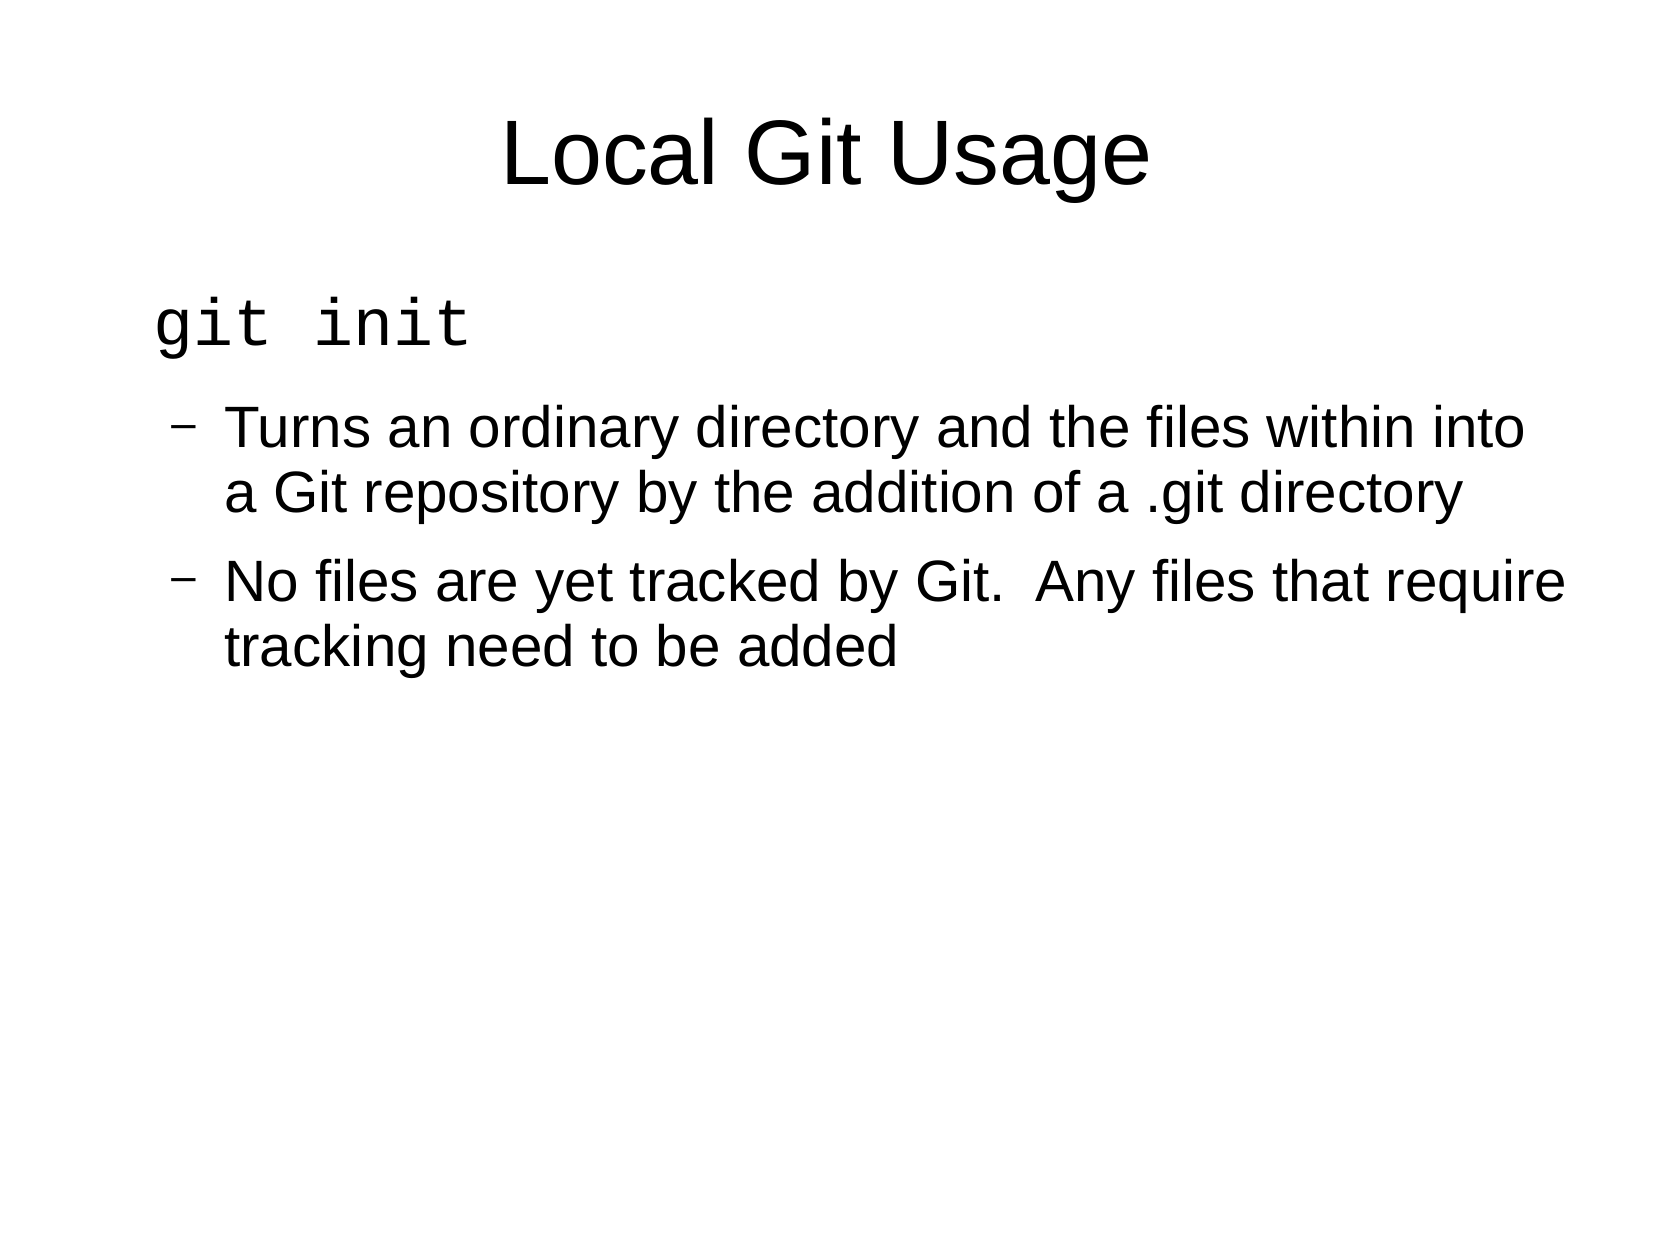

# Local Git Usage
git init
Turns an ordinary directory and the files within into a Git repository by the addition of a .git directory
No files are yet tracked by Git. Any files that require tracking need to be added